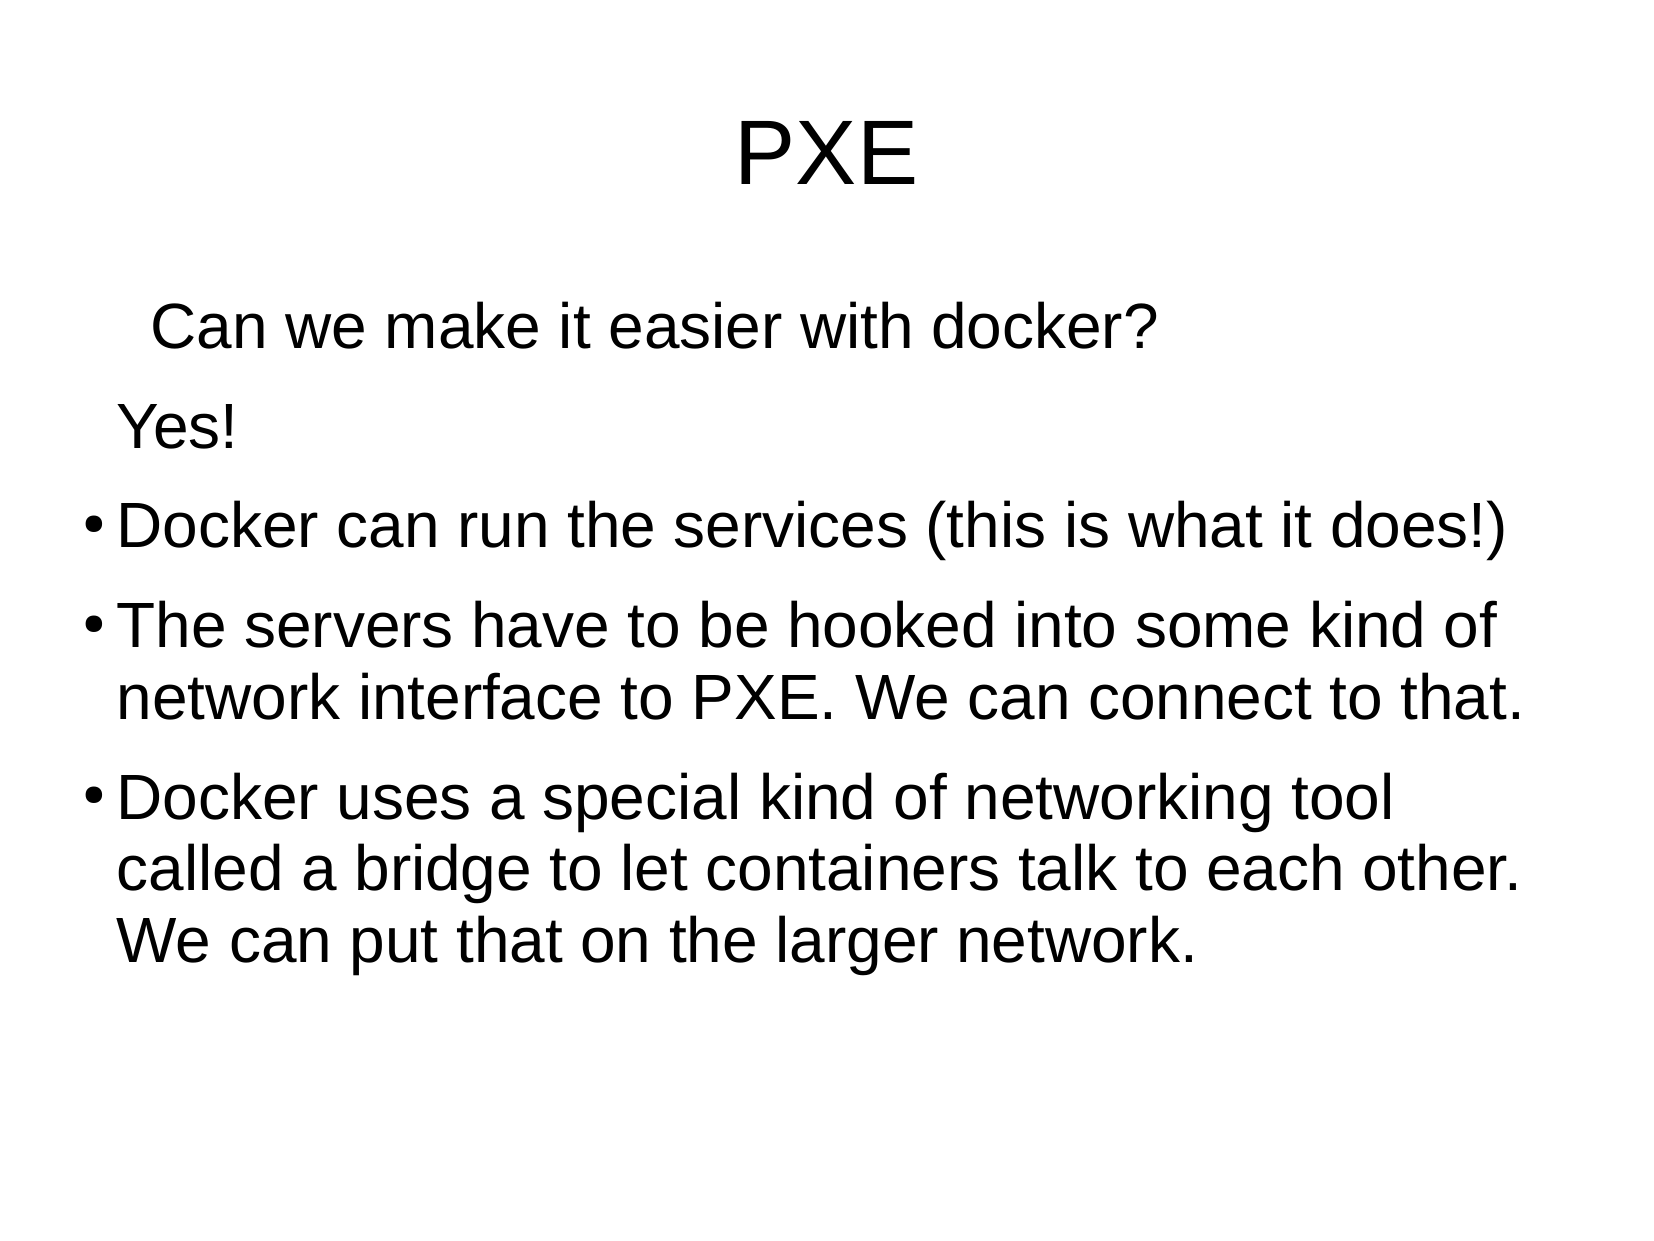

# PXE
Can we make it easier with docker?
Yes!
Docker can run the services (this is what it does!)
The servers have to be hooked into some kind of network interface to PXE. We can connect to that.
Docker uses a special kind of networking tool called a bridge to let containers talk to each other. We can put that on the larger network.